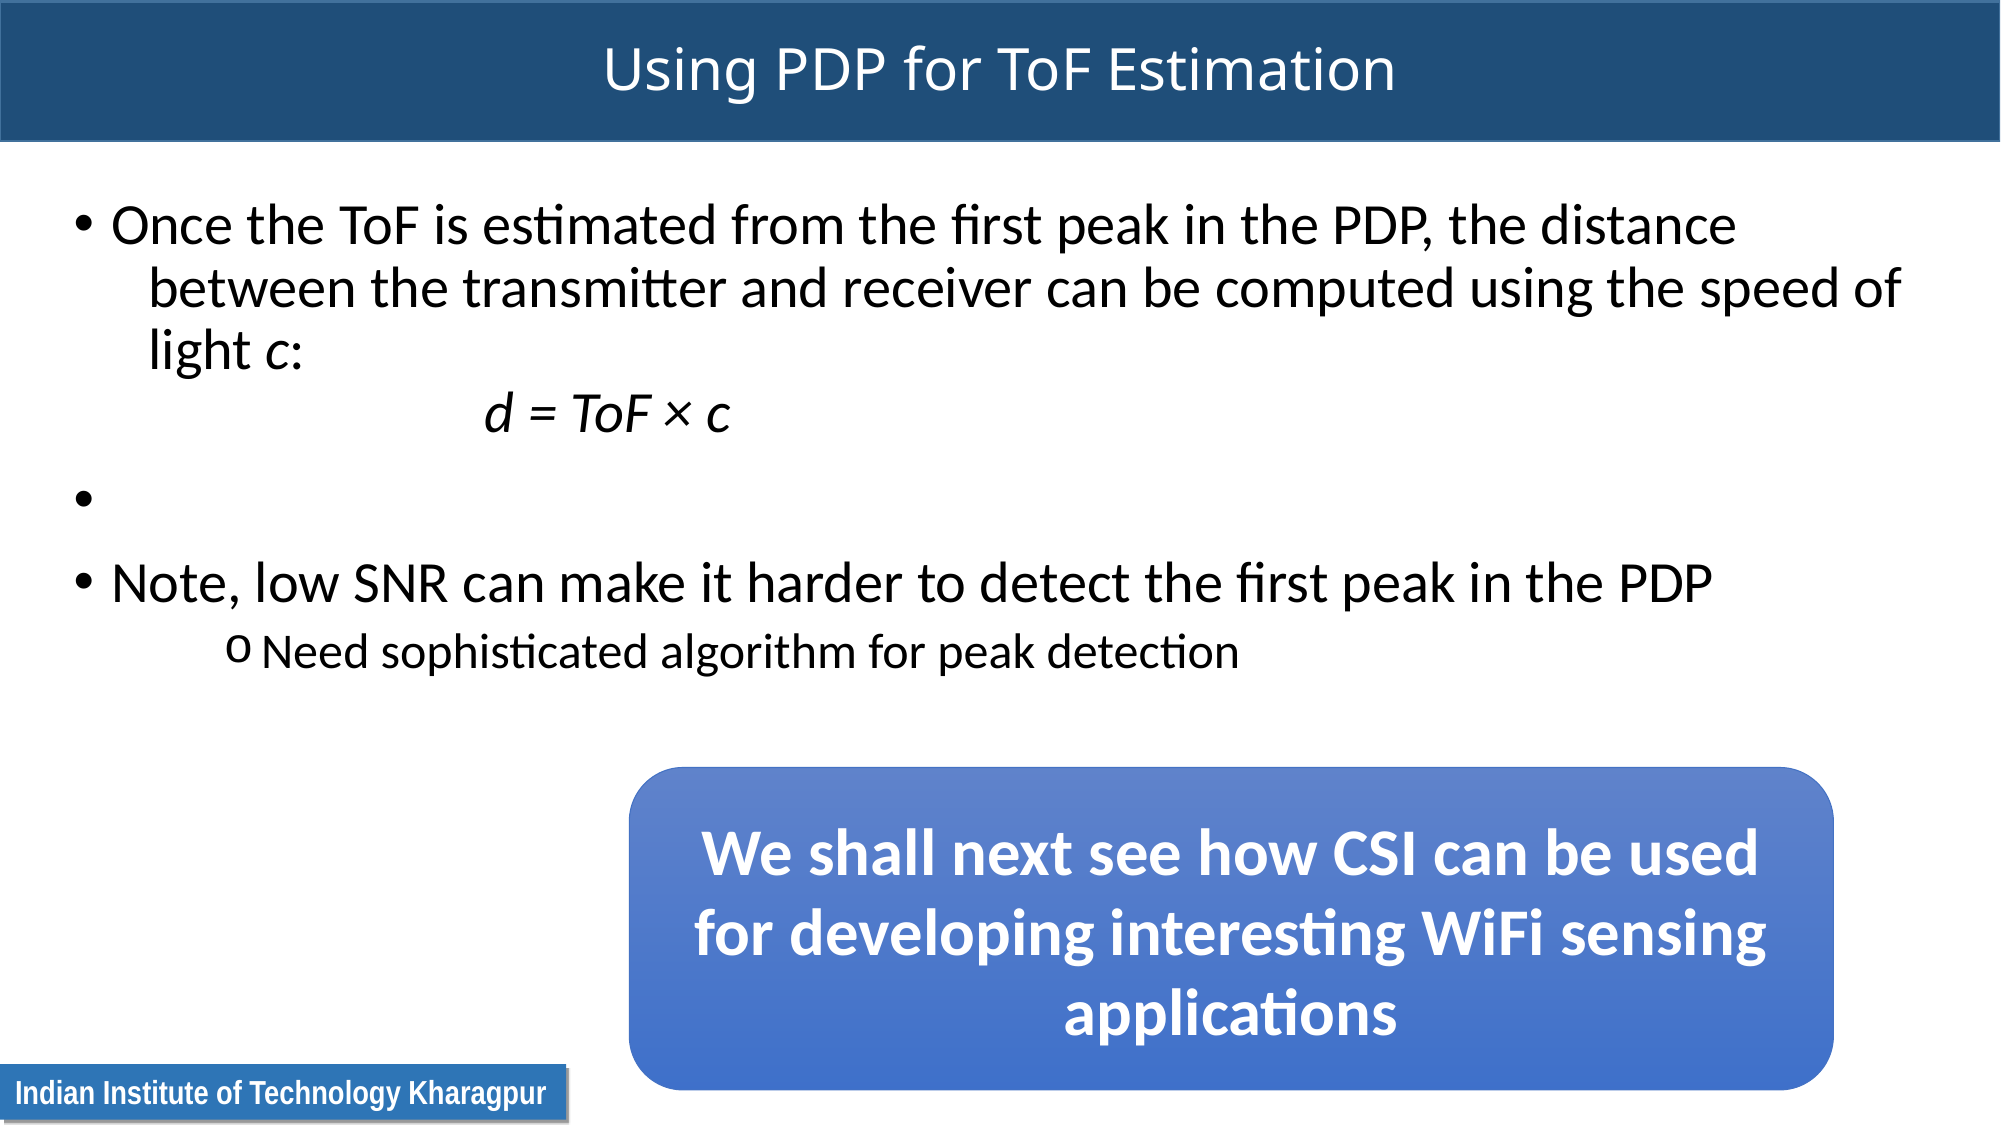

Using PDP for ToF Estimation
# Once the ToF is estimated from the first peak in the PDP, the distance between the transmitter and receiver can be computed using the speed of light c:   d = ToF × c
Note, low SNR can make it harder to detect the first peak in the PDP
Need sophisticated algorithm for peak detection
We shall next see how CSI can be used for developing interesting WiFi sensing applications